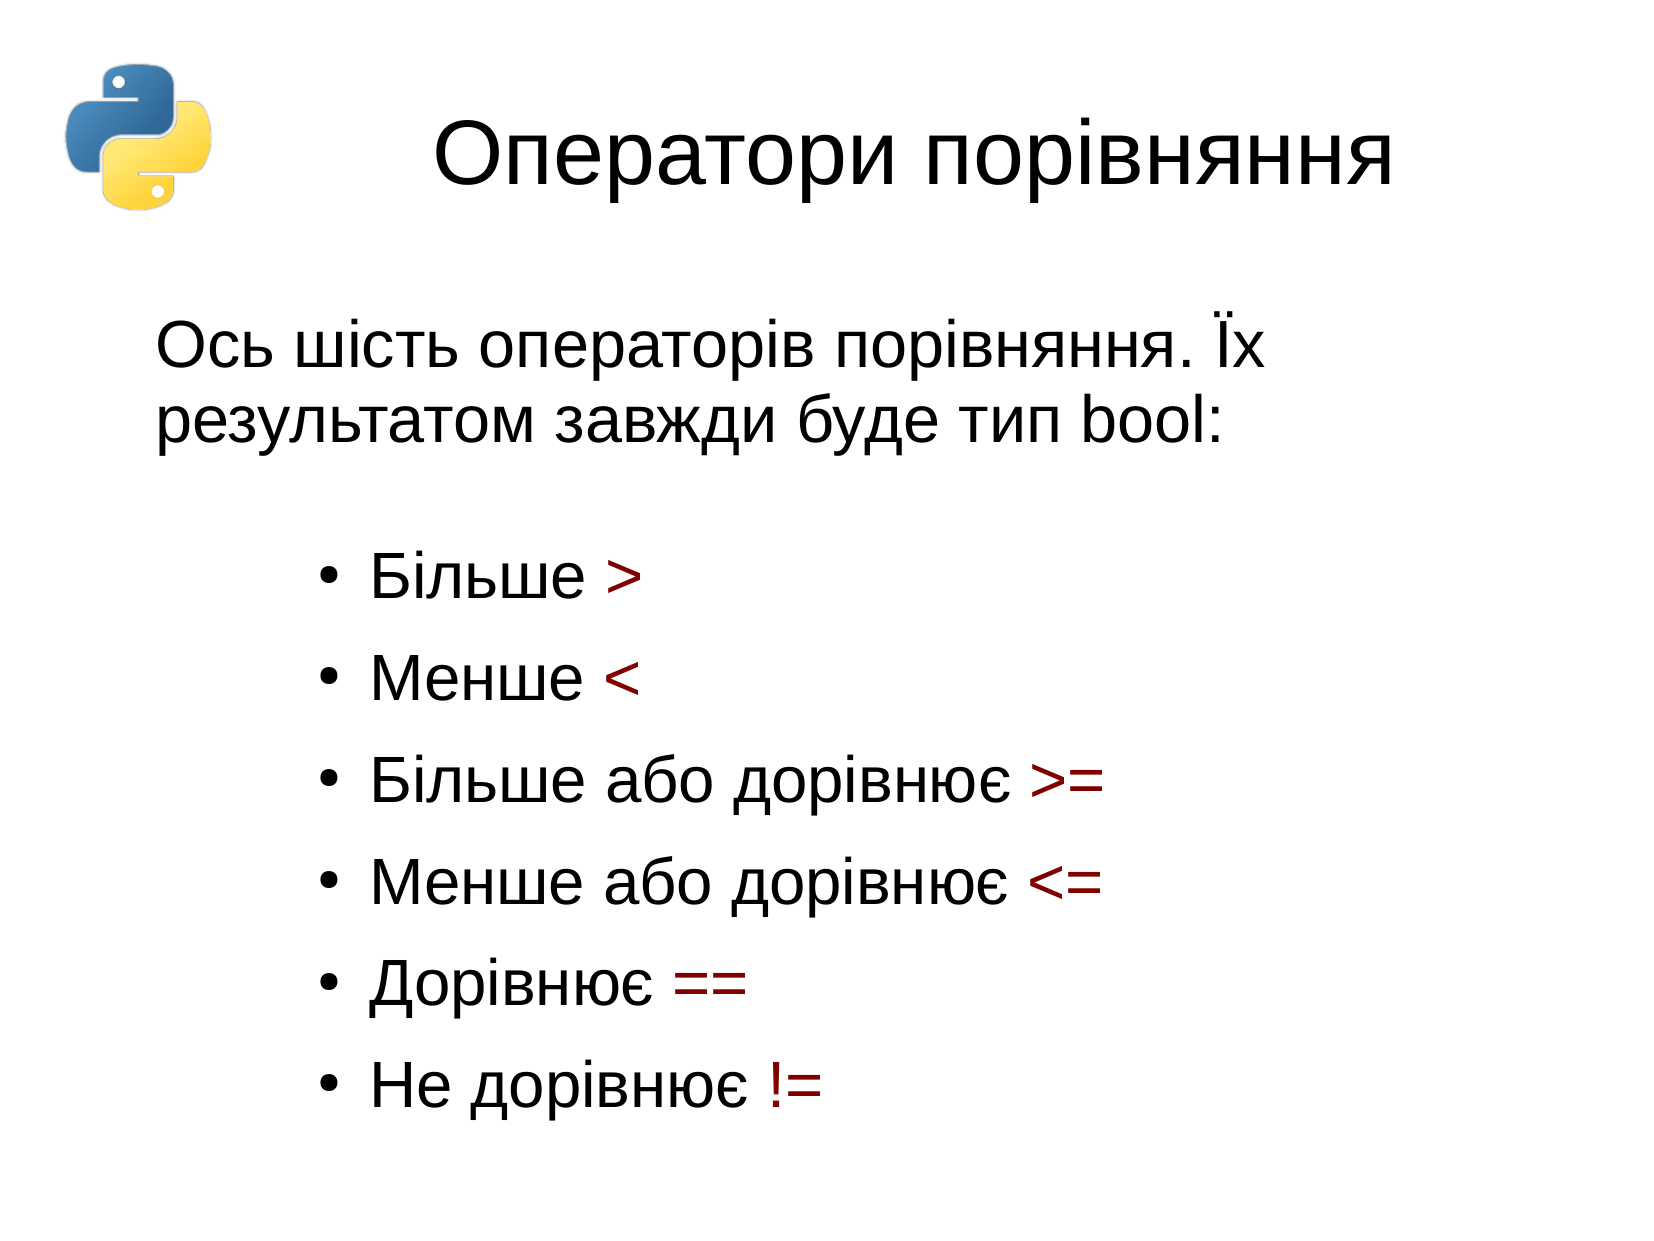

# Оператори порівняння
Ось шість операторів порівняння. Їх результатом завжди буде тип bool:
Більше >
Менше <
Більше або дорівнює >=
Менше або дорівнює <=
Дорівнює ==
Не дорівнює !=